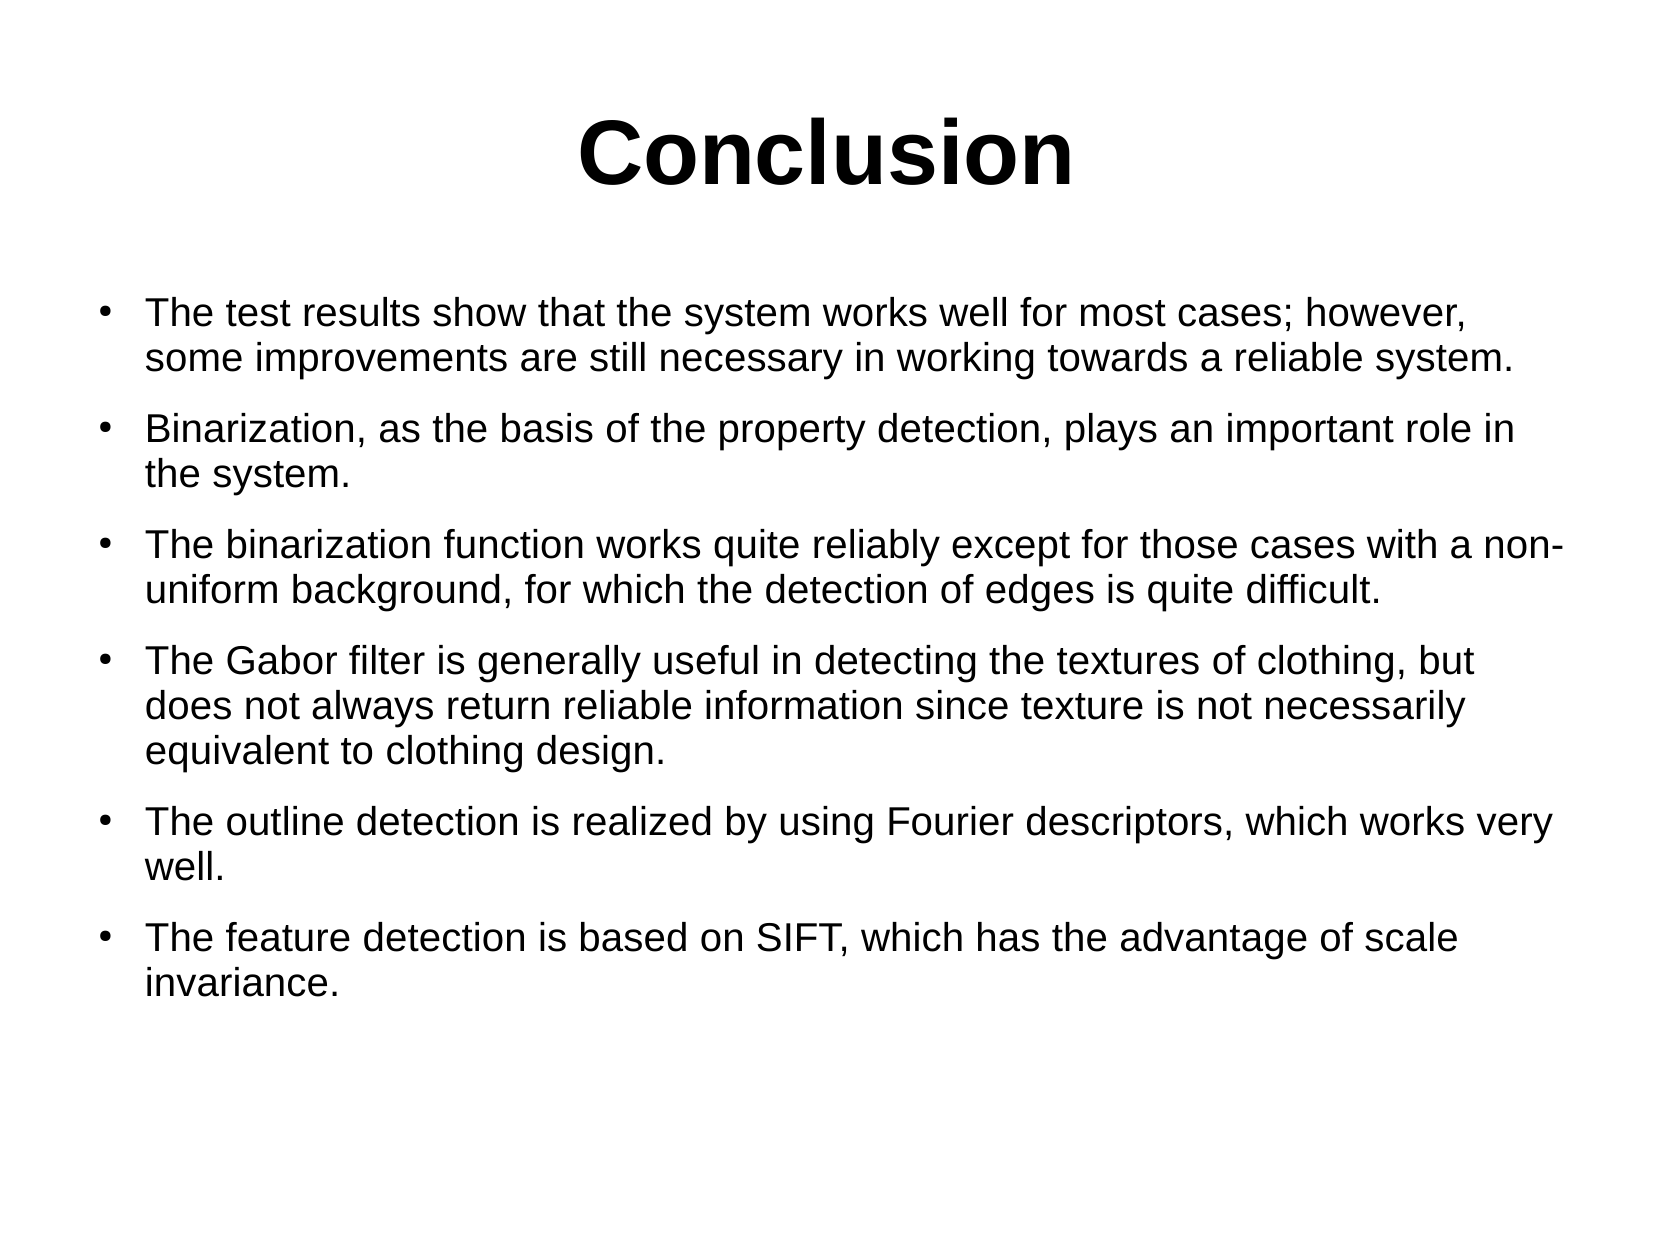

# Conclusion
The test results show that the system works well for most cases; however, some improvements are still necessary in working towards a reliable system.
Binarization, as the basis of the property detection, plays an important role in the system.
The binarization function works quite reliably except for those cases with a non-uniform background, for which the detection of edges is quite difficult.
The Gabor filter is generally useful in detecting the textures of clothing, but does not always return reliable information since texture is not necessarily equivalent to clothing design.
The outline detection is realized by using Fourier descriptors, which works very well.
The feature detection is based on SIFT, which has the advantage of scale invariance.